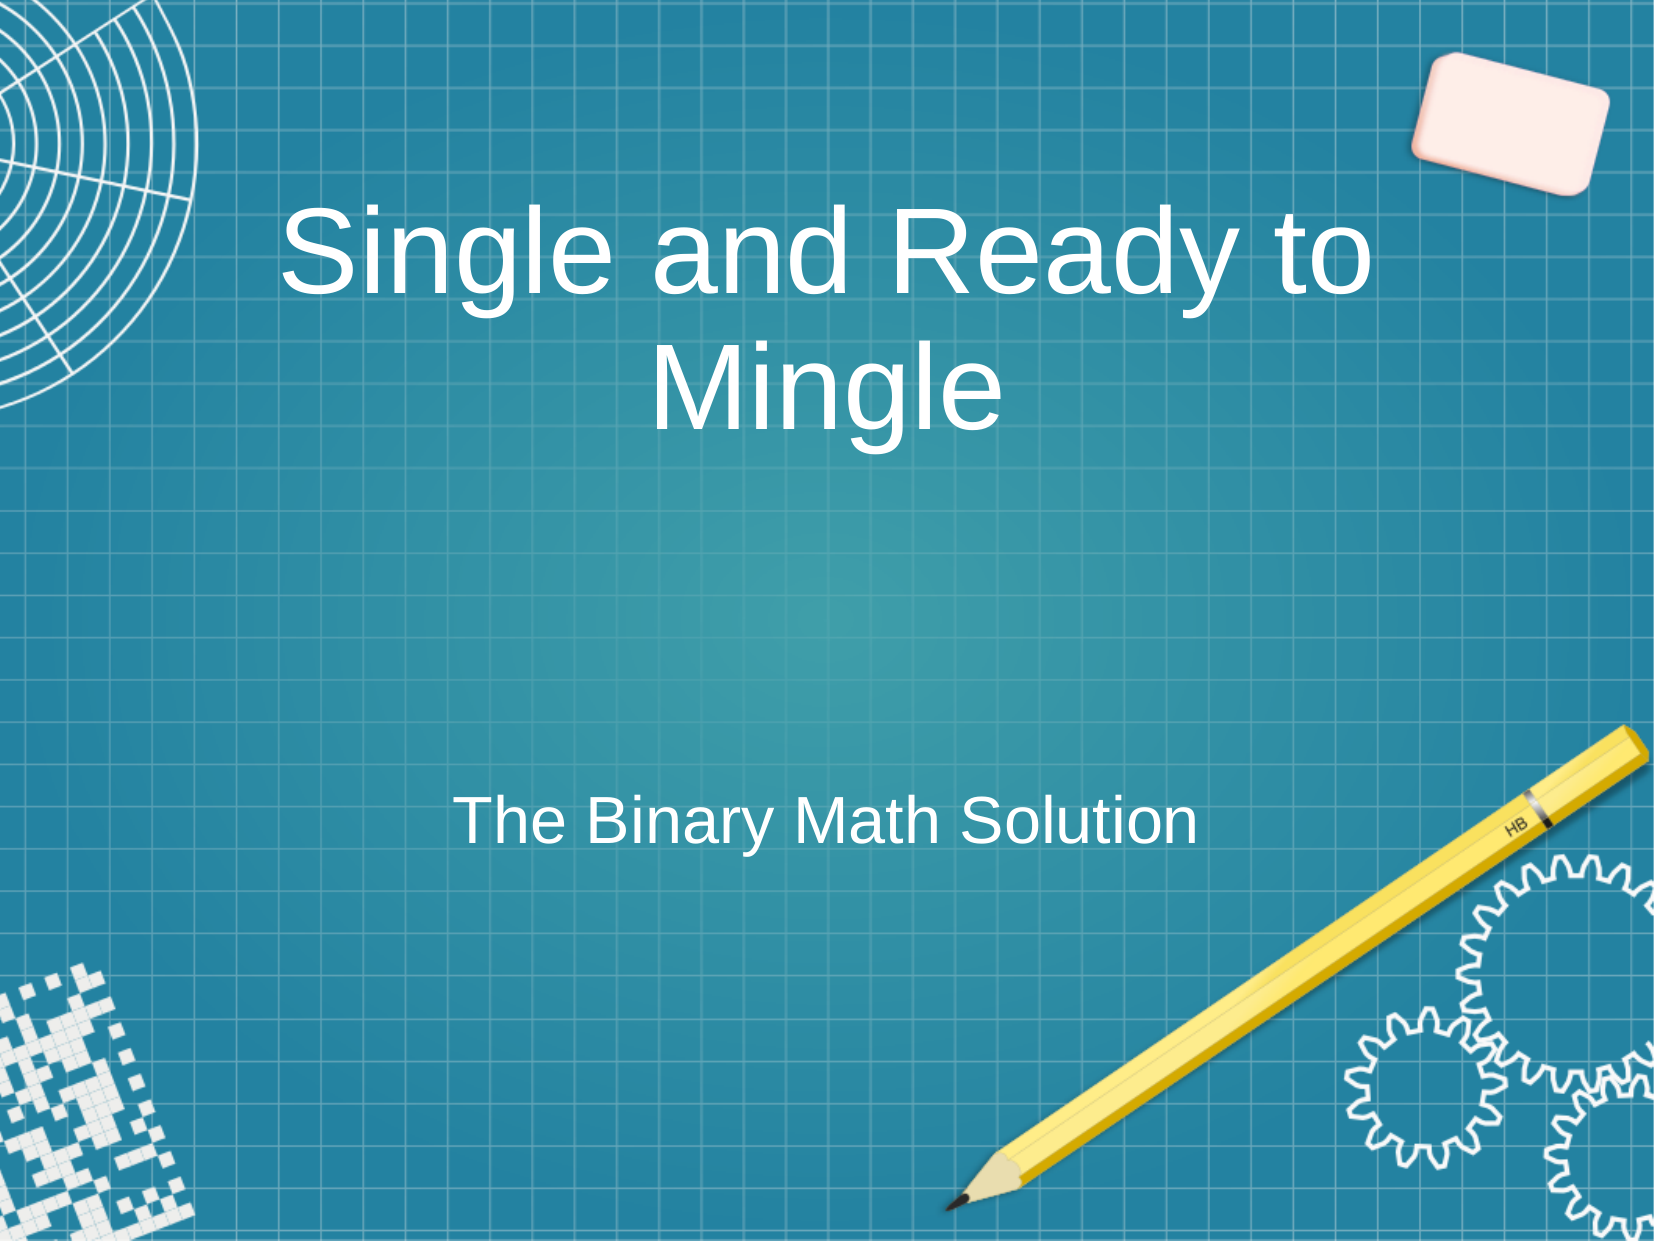

# Single and Ready to Mingle
The Binary Math Solution